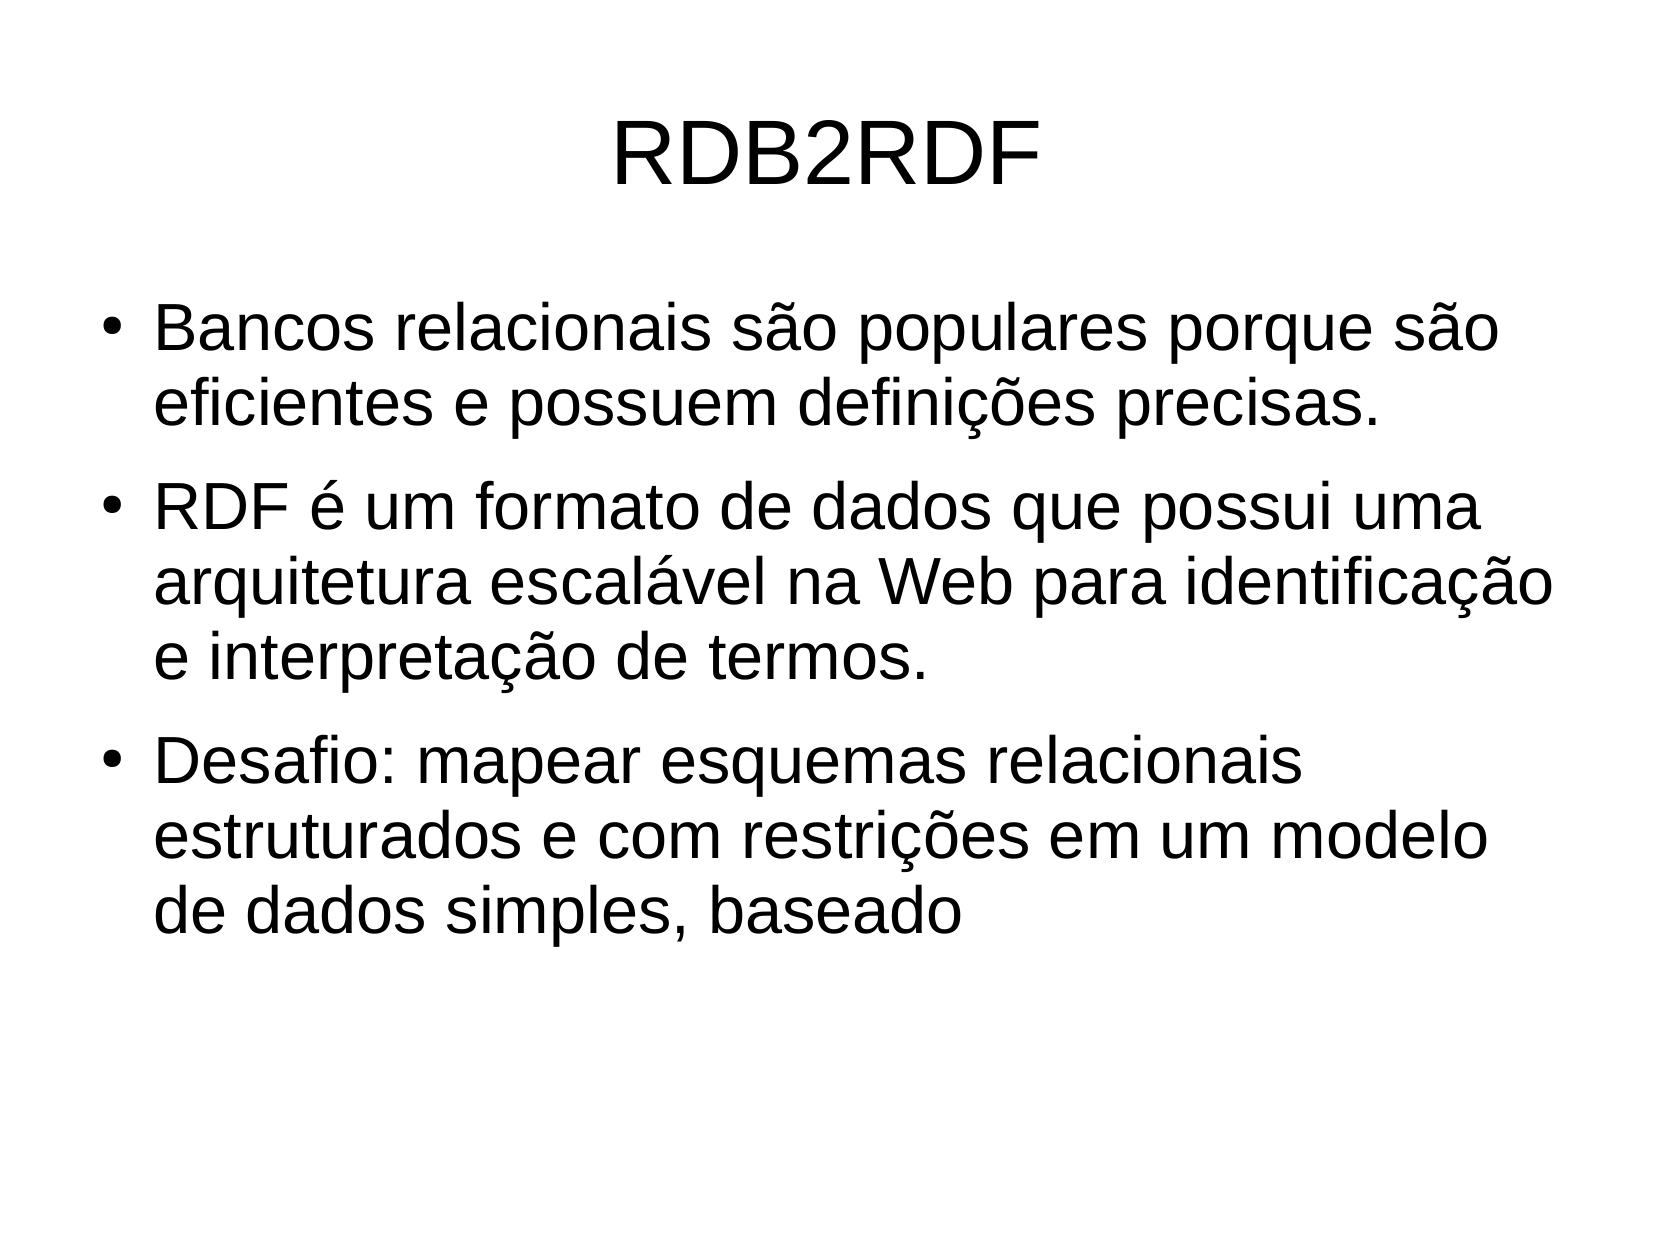

# RDB2RDF
Bancos relacionais são populares porque são eficientes e possuem definições precisas.
RDF é um formato de dados que possui uma arquitetura escalável na Web para identificação e interpretação de termos.
Desafio: mapear esquemas relacionais estruturados e com restrições em um modelo de dados simples, baseado